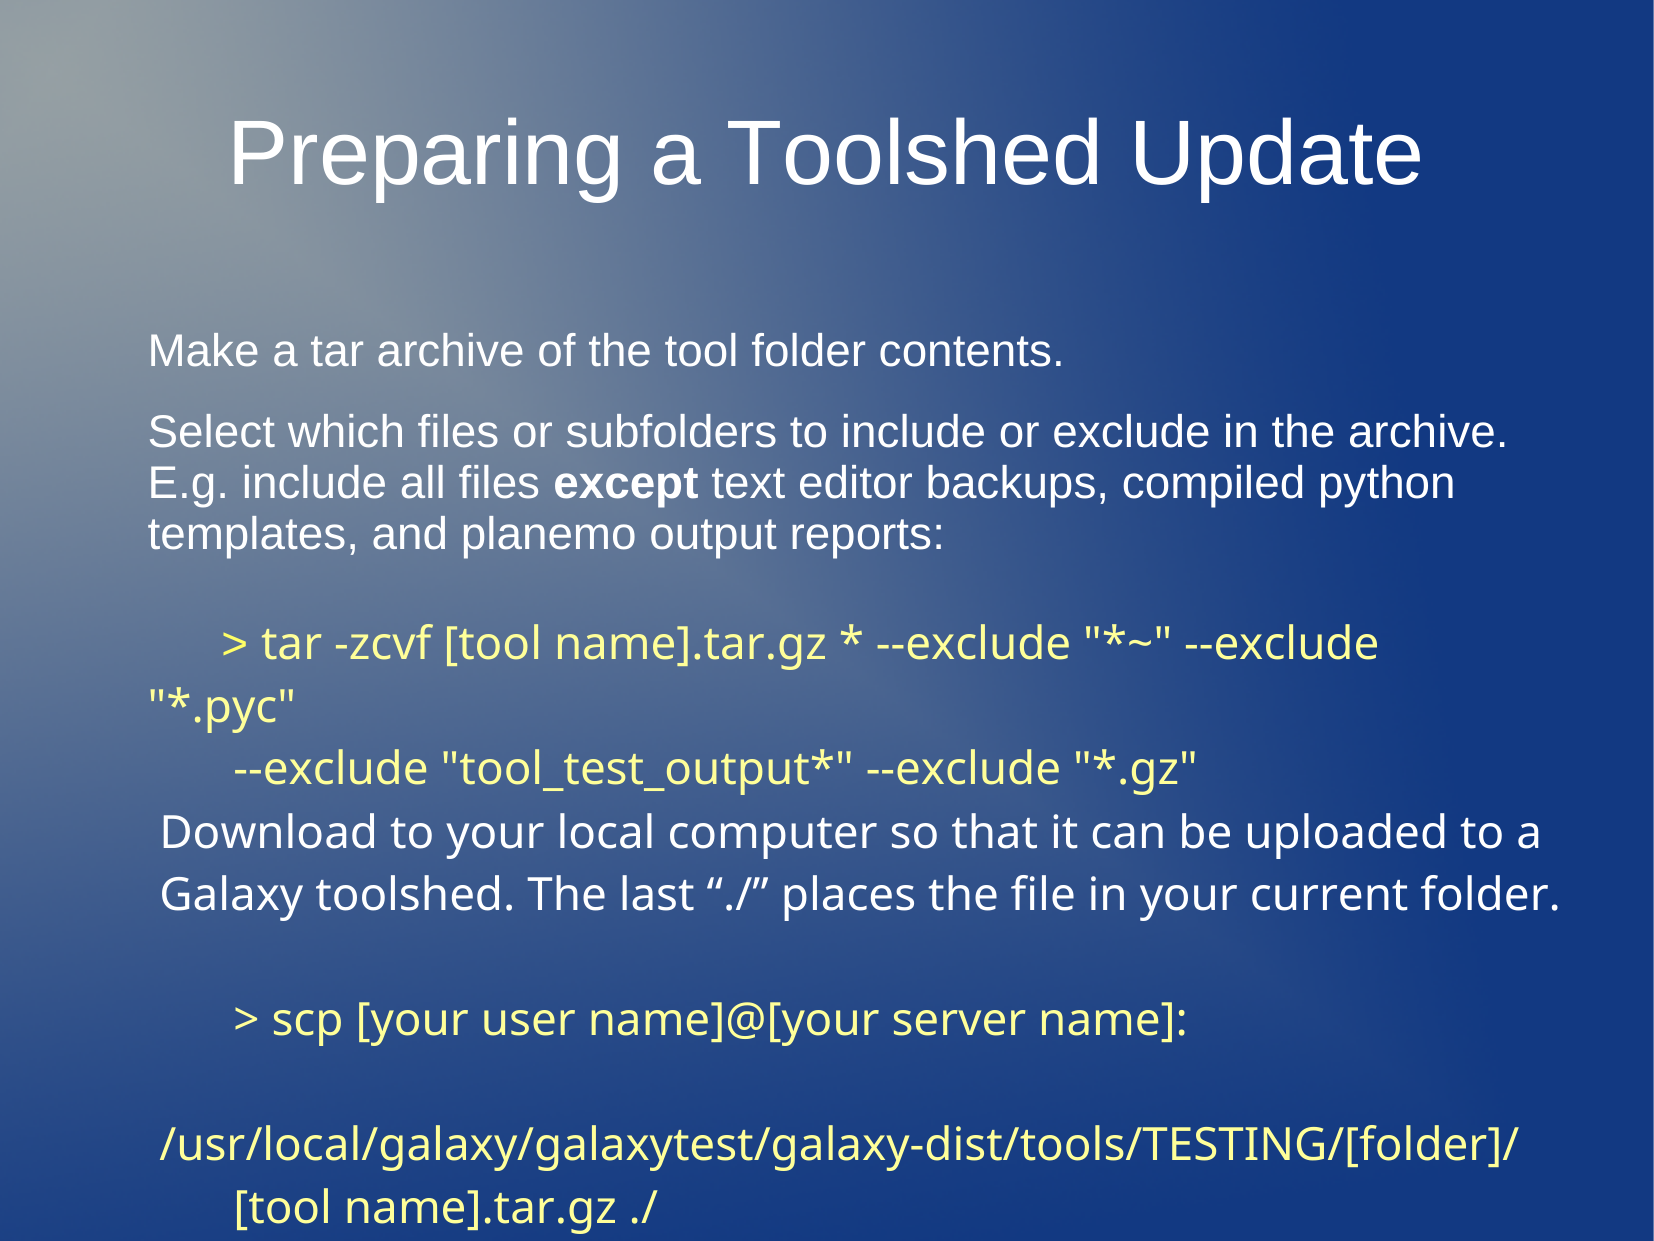

# Preparing a Toolshed Update
Make a tar archive of the tool folder contents.
Select which files or subfolders to include or exclude in the archive. E.g. include all files except text editor backups, compiled python templates, and planemo output reports:
	> tar -zcvf [tool name].tar.gz * --exclude "*~" --exclude "*.pyc"
	 --exclude "tool_test_output*" --exclude "*.gz"
Download to your local computer so that it can be uploaded to a Galaxy toolshed. The last “./” places the file in your current folder.
	> scp [your user name]@[your server name]:
	/usr/local/galaxy/galaxytest/galaxy-dist/tools/TESTING/[folder]/
	[tool name].tar.gz ./